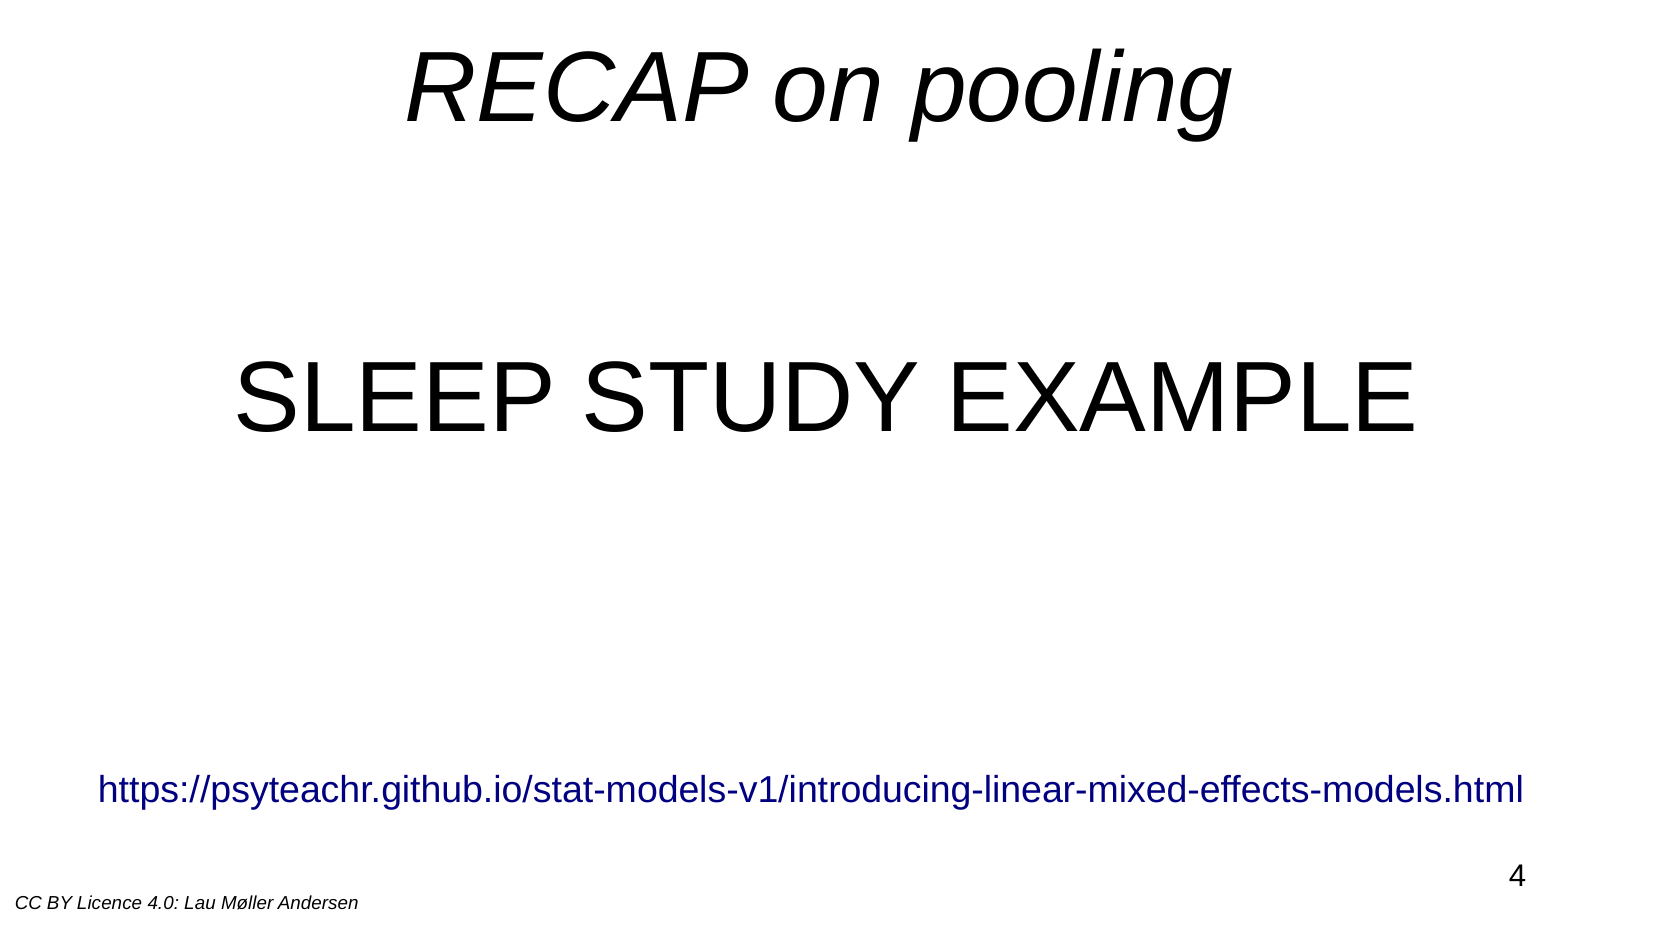

RECAP on pooling
# SLEEP STUDY EXAMPLE
https://psyteachr.github.io/stat-models-v1/introducing-linear-mixed-effects-models.html
CC BY Licence 4.0: Lau Møller Andersen